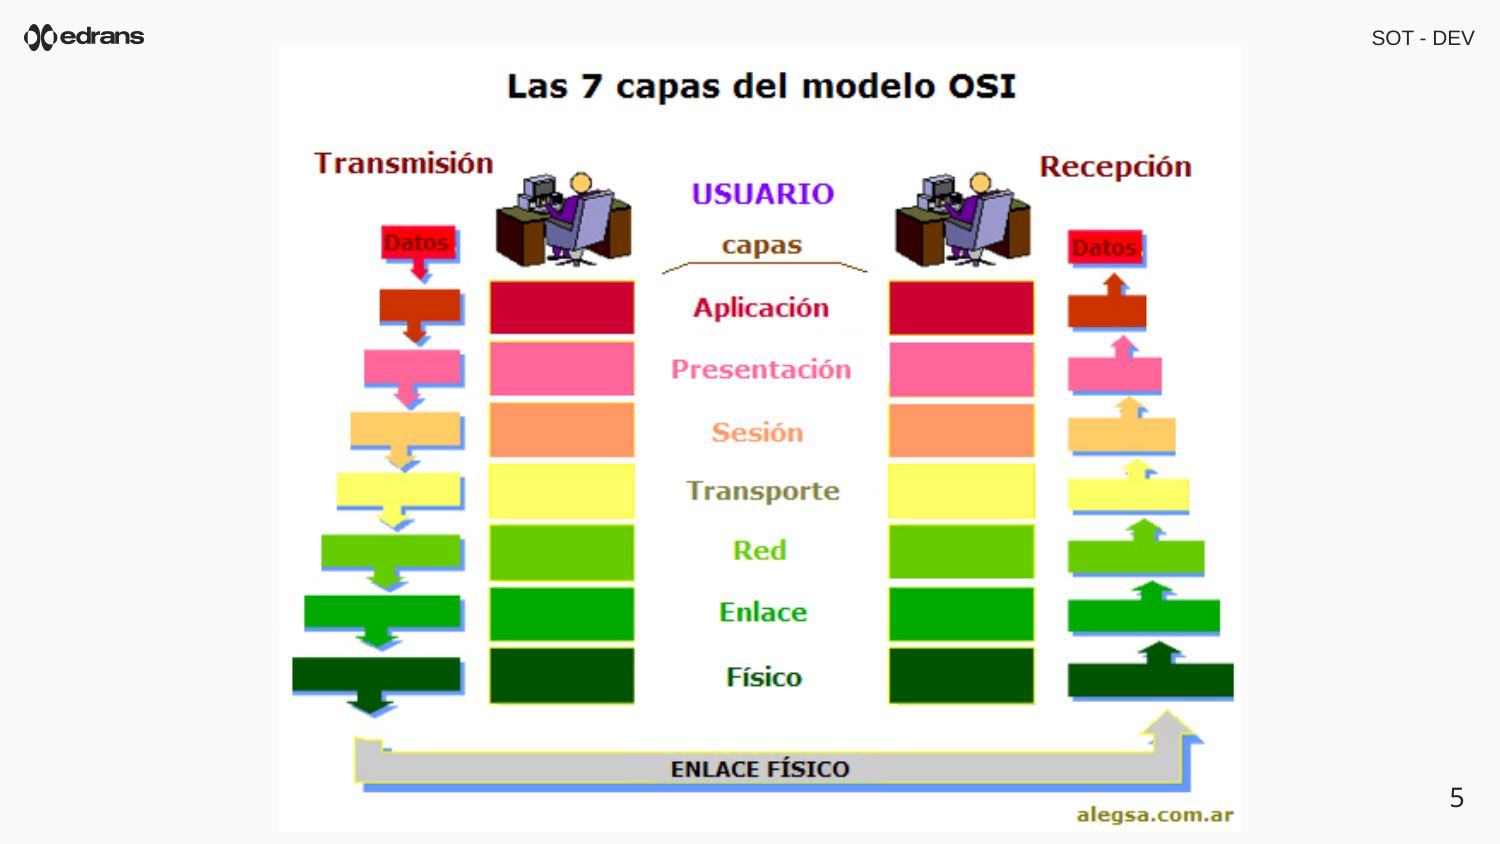

SOT - DEV
Concepto
CONFIDENCIAL - EDRANS INTERNAL ONLY